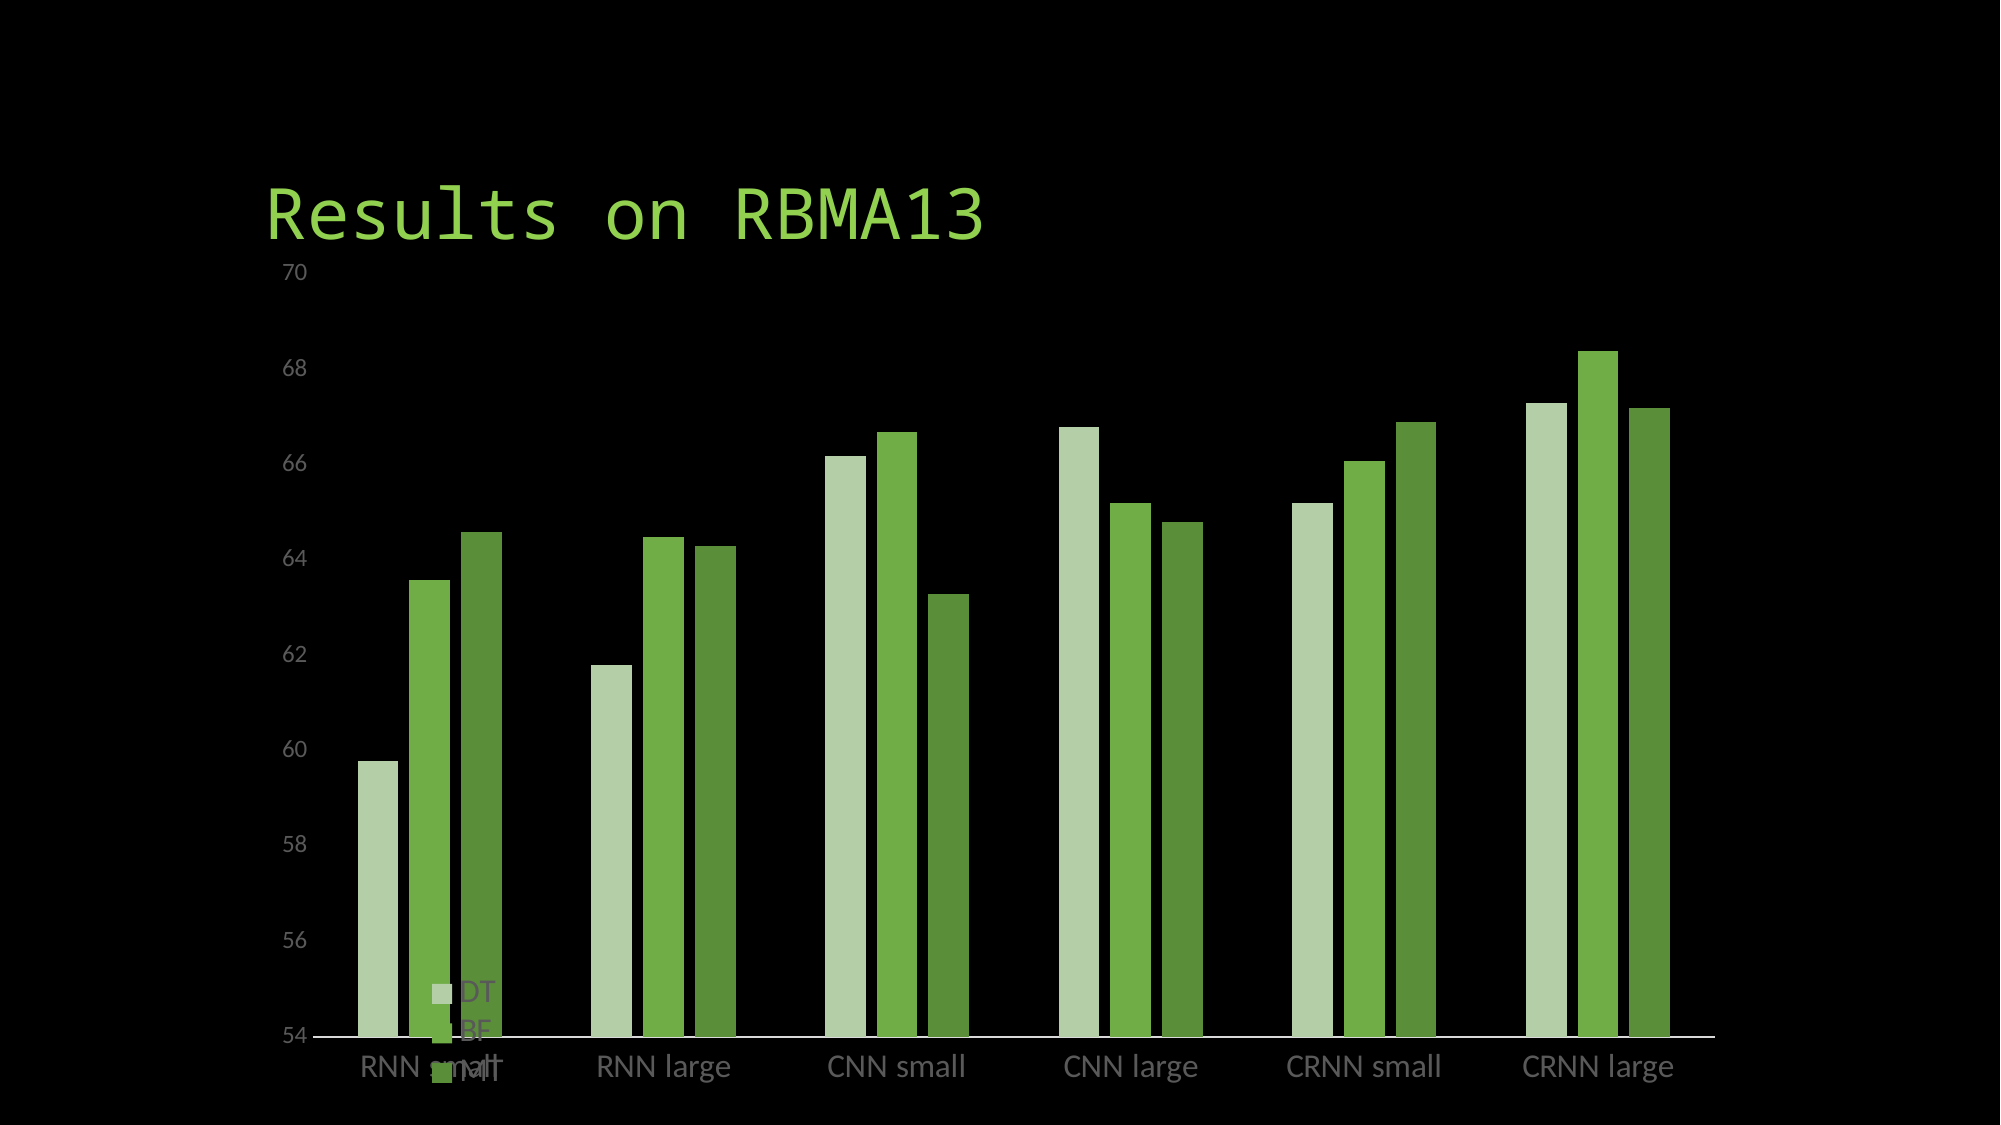

# Results on RBMA13
### Chart
| Category | DT | BF | MT |
|---|---|---|---|
| RNN small | 59.8 | 63.6 | 64.6 |
| RNN large | 61.8 | 64.5 | 64.3 |
| CNN small | 66.2 | 66.7 | 63.3 |
| CNN large | 66.8 | 65.2 | 64.8 |
| CRNN small | 65.2 | 66.1 | 66.9 |
| CRNN large | 67.3 | 68.4 | 67.2 |